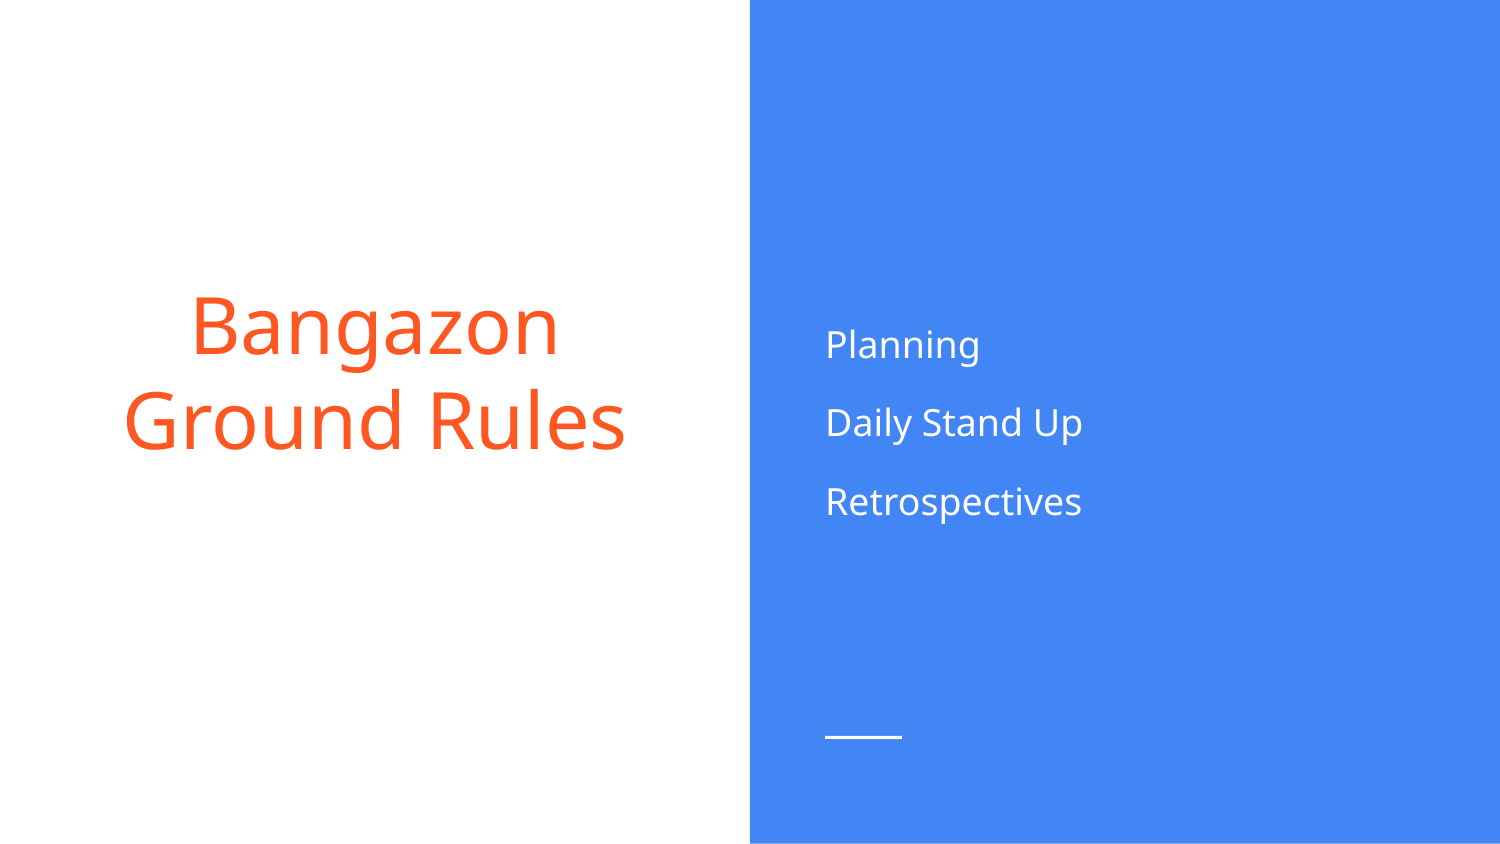

Planning
Daily Stand Up
Retrospectives
# Bangazon Ground Rules